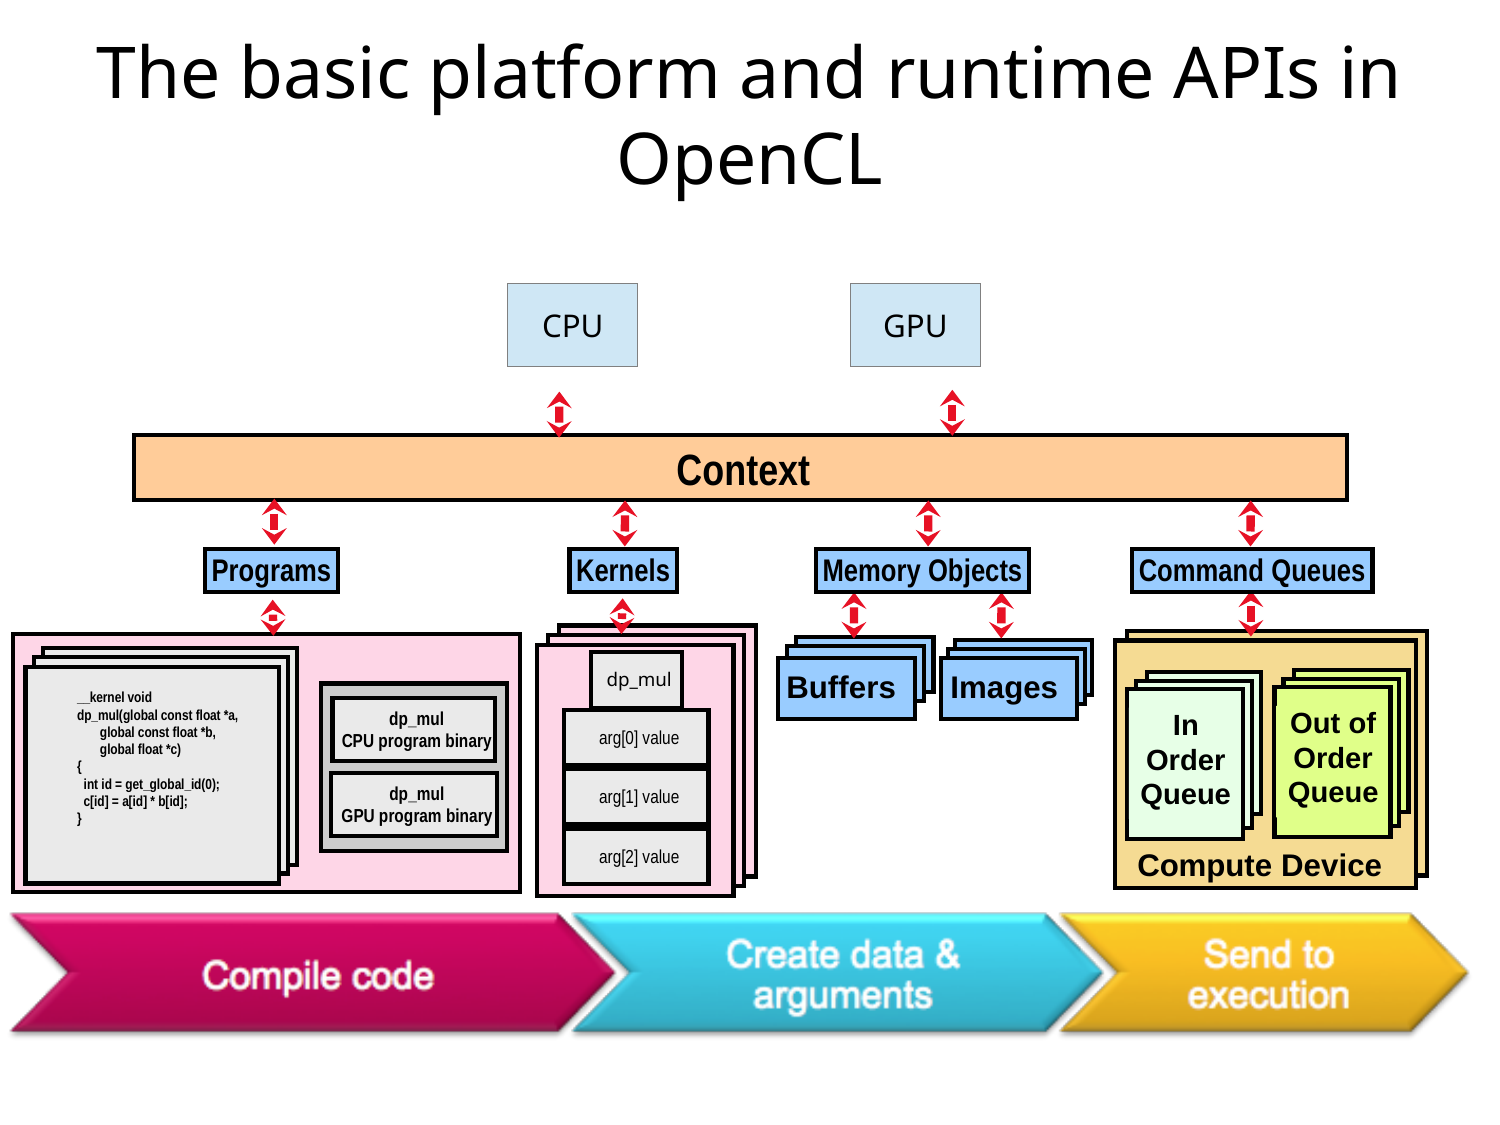

# The basic platform and runtime APIs in OpenCL
CPU
GPU
Context
Programs
Kernels
Memory Objects
Command Queues
Programs
dp_mul
Buffers
Images
__kernel void
dp_mul(global const float *a,
 global const float *b,
 global float *c)
{
 int id = get_global_id(0);
 c[id] = a[id] * b[id];
}
arg [0] value
Out of
Order
Queue
dp_mul
CPU program binary
In
Order
Queue
arg [0] value
Out of
Order
Queue
In
Order
Queue
arg[0] value
arg [1] value
arg [1] value
arg[1] value
dp_mul
GPU program binary
arg [2] value
arg [2] value
arg[2] value
GPU
Compute Device